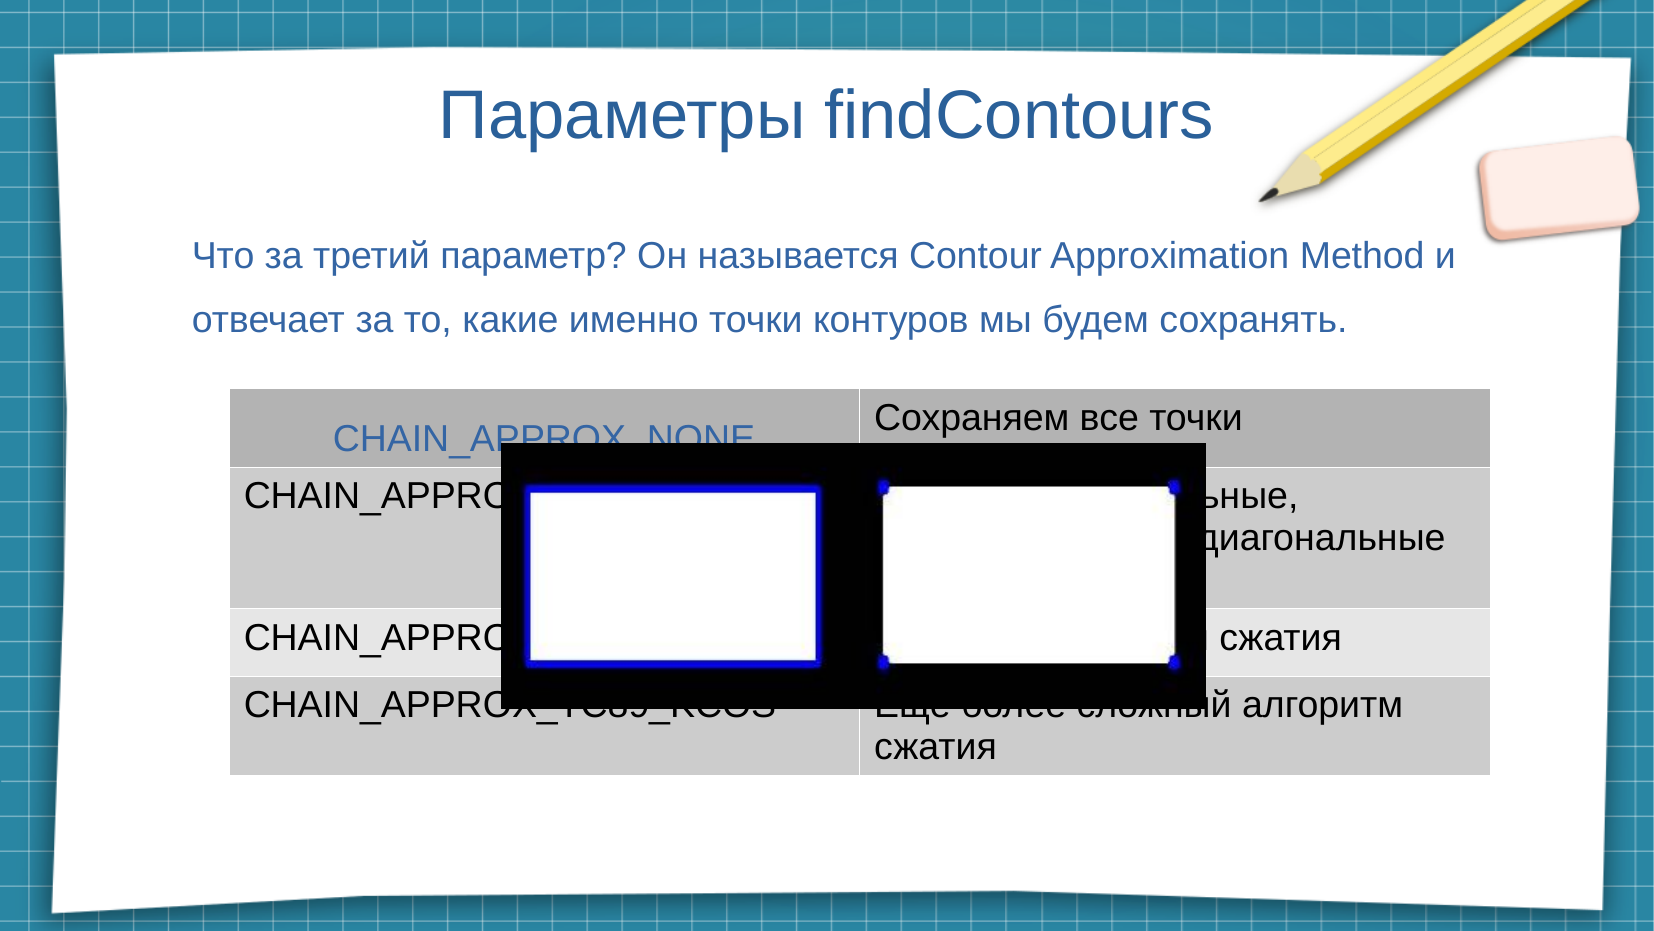

# Параметры findContours
Что за третий параметр? Он называется Contour Approximation Method и
отвечает за то, какие именно точки контуров мы будем сохранять.
| CHAIN\_APPROX\_NONE | Сохраняем все точки |
| --- | --- |
| CHAIN\_APPROX\_SIMPLE | Сжимает вертикальные, горизонтальные и диагональные участки |
| CHAIN\_APPROX\_TC89\_L1 | Сложный алгоритм сжатия |
| CHAIN\_APPROX\_TC89\_KCOS | Ещё более сложный алгоритм сжатия |